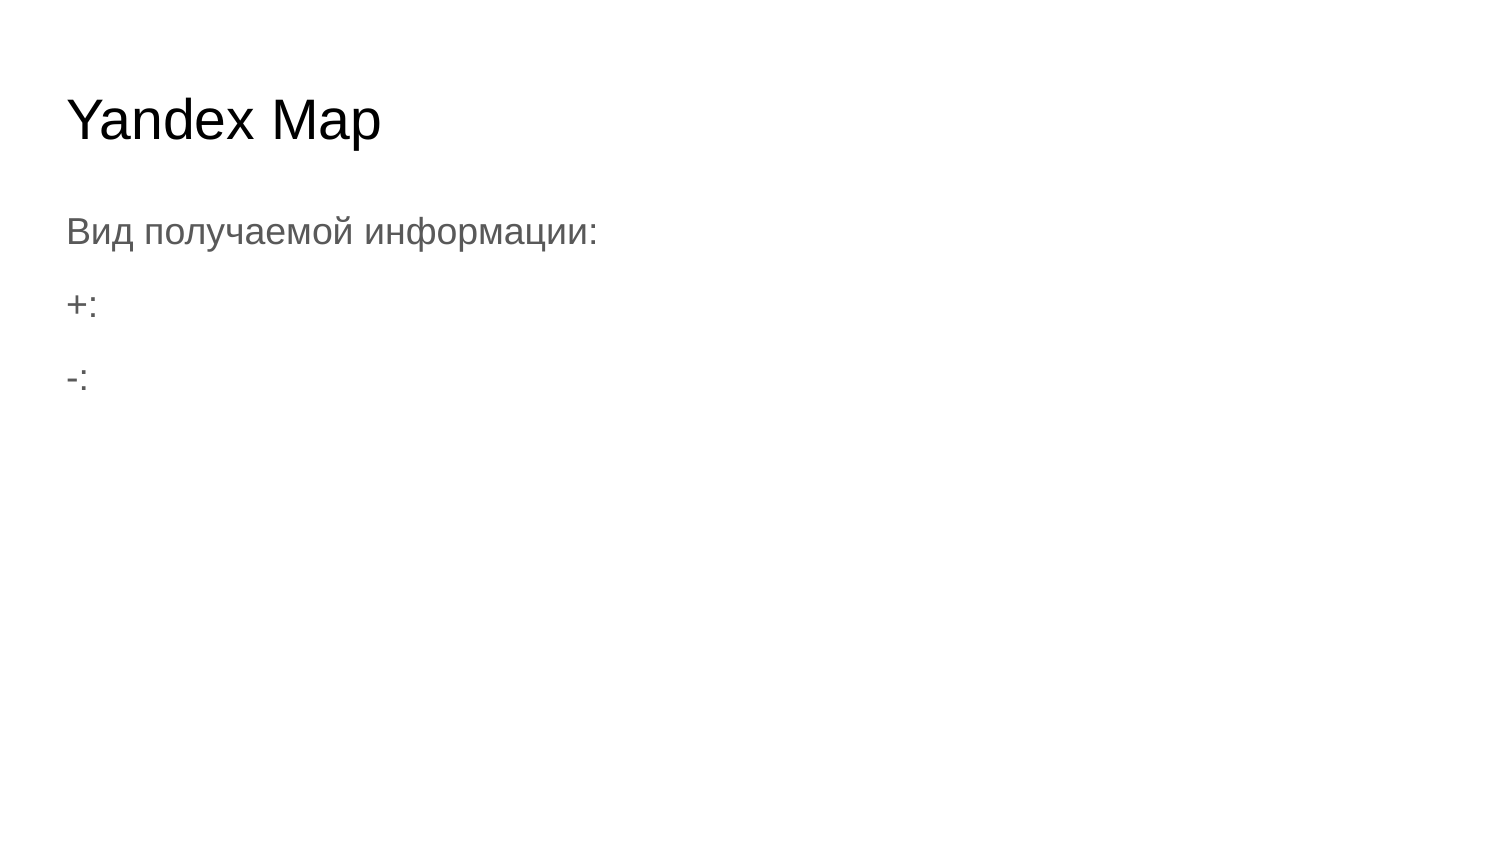

# Yandex Map
Вид получаемой информации:
+:
-: